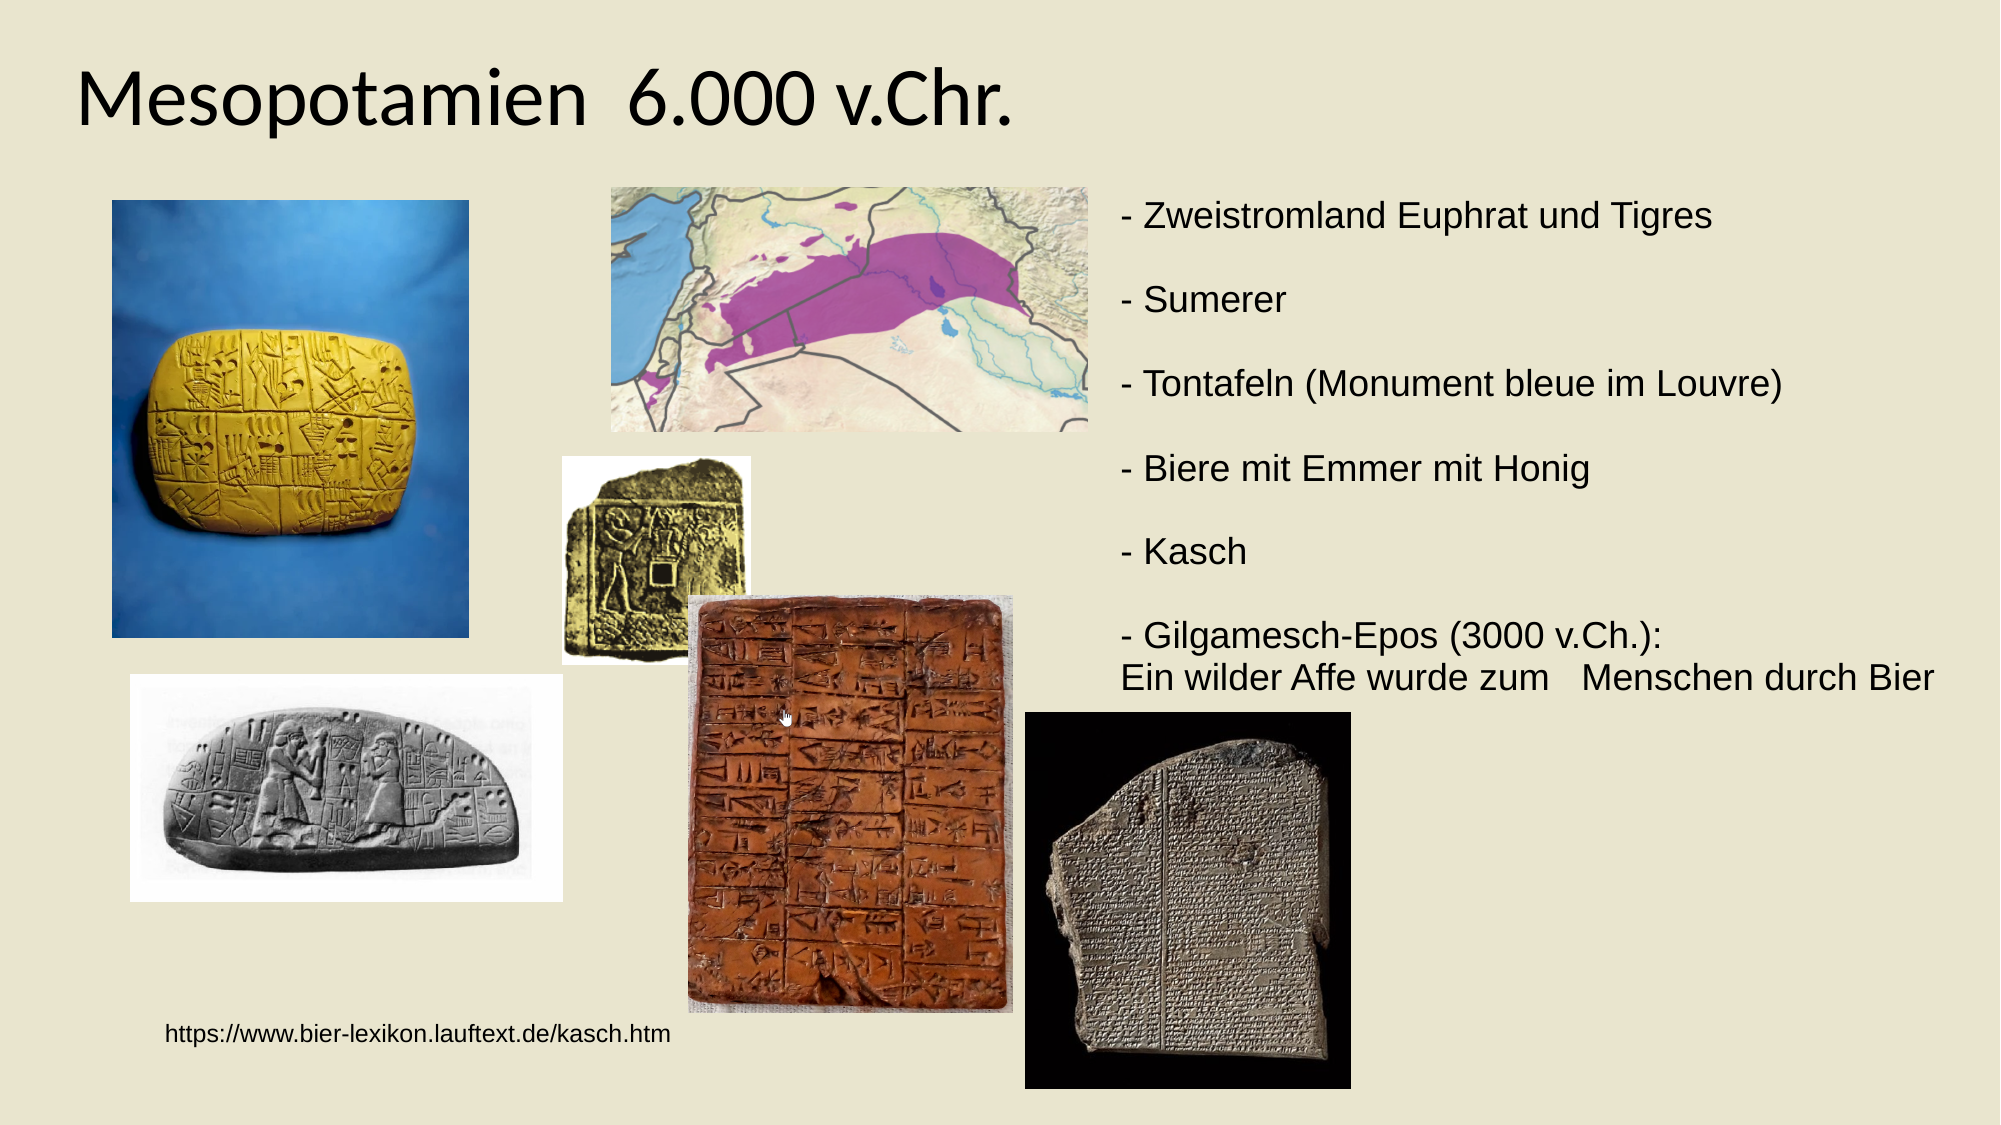

# Mesopotamien 6.000 v.Chr.
- Zweistromland Euphrat und Tigres
- Sumerer
- Tontafeln (Monument bleue im Louvre)
- Biere mit Emmer mit Honig
- Kasch
- Gilgamesch-Epos (3000 v.Ch.):
Ein wilder Affe wurde zum Menschen durch Bier
https://www.bier-lexikon.lauftext.de/kasch.htm